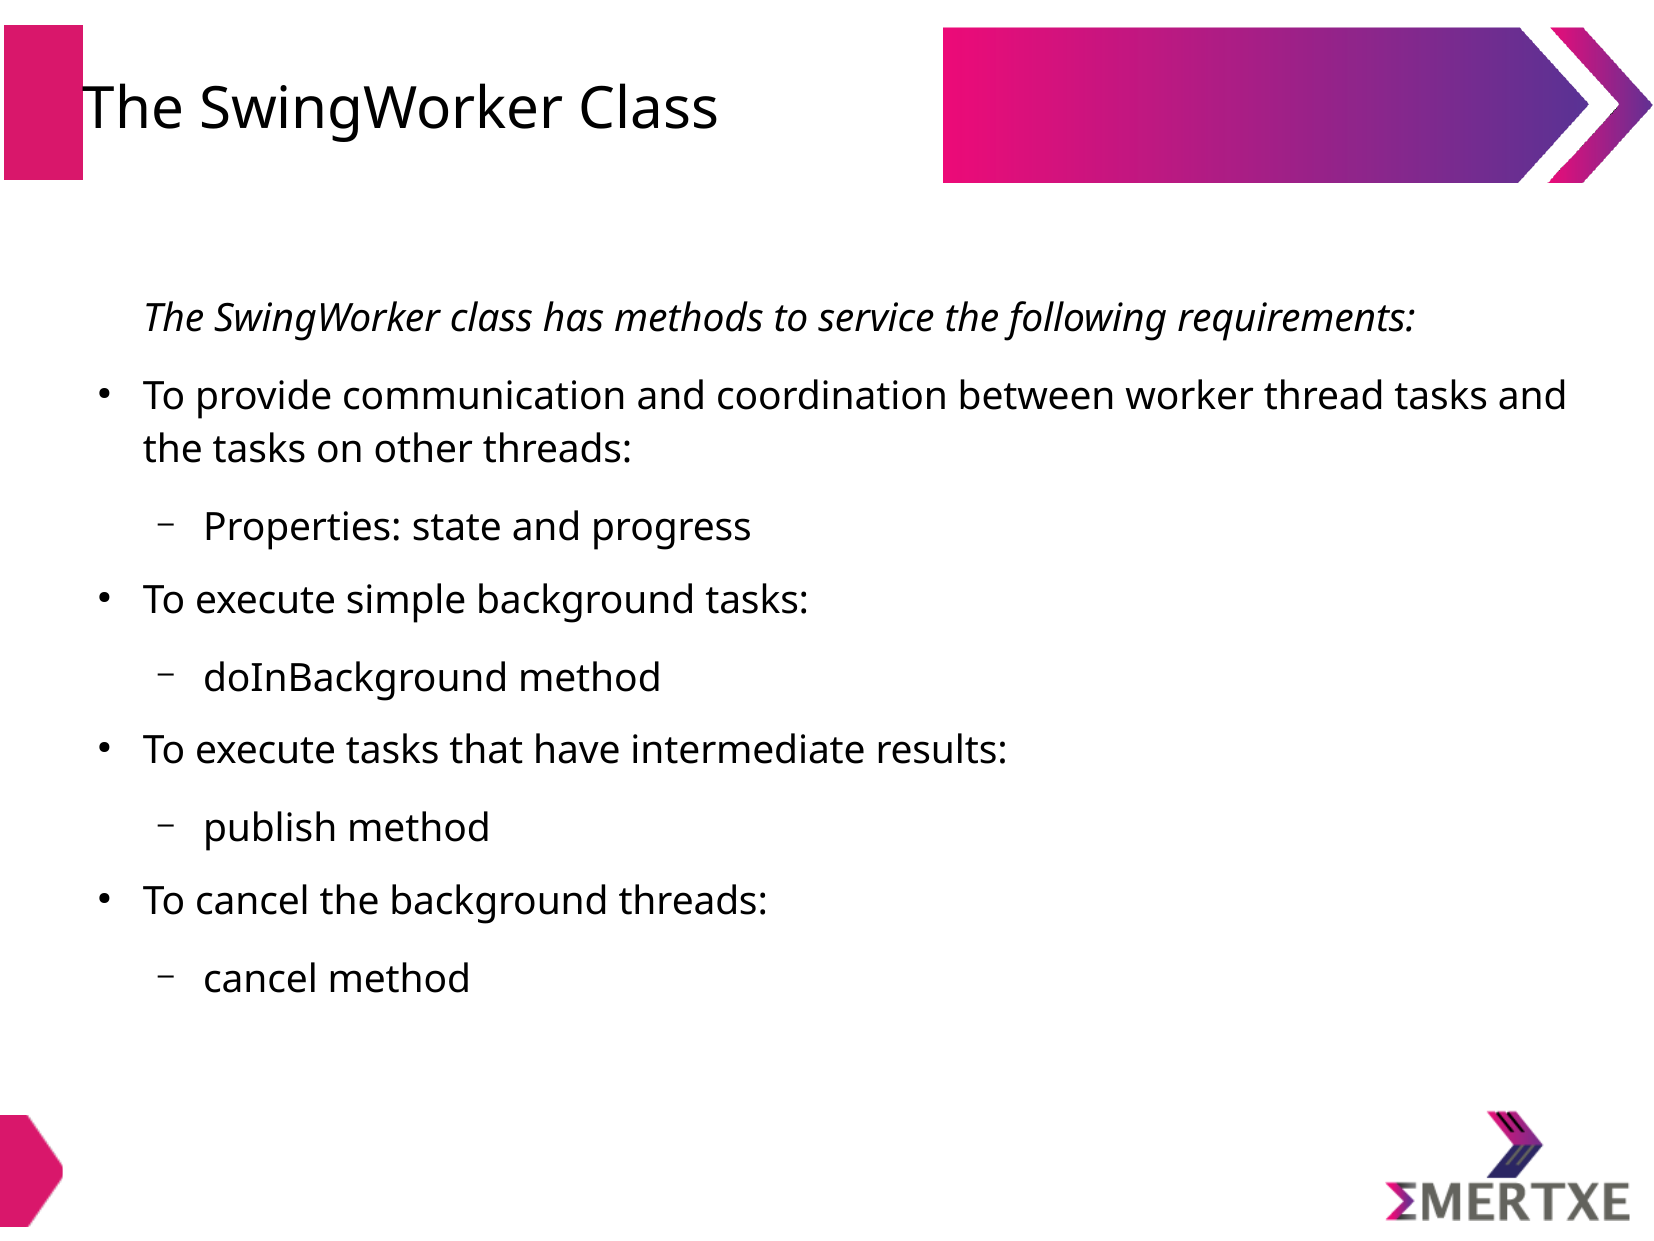

# The SwingWorker Class
The SwingWorker class has methods to service the following requirements:
To provide communication and coordination between worker thread tasks and the tasks on other threads:
Properties: state and progress
To execute simple background tasks:
doInBackground method
To execute tasks that have intermediate results:
publish method
To cancel the background threads:
cancel method